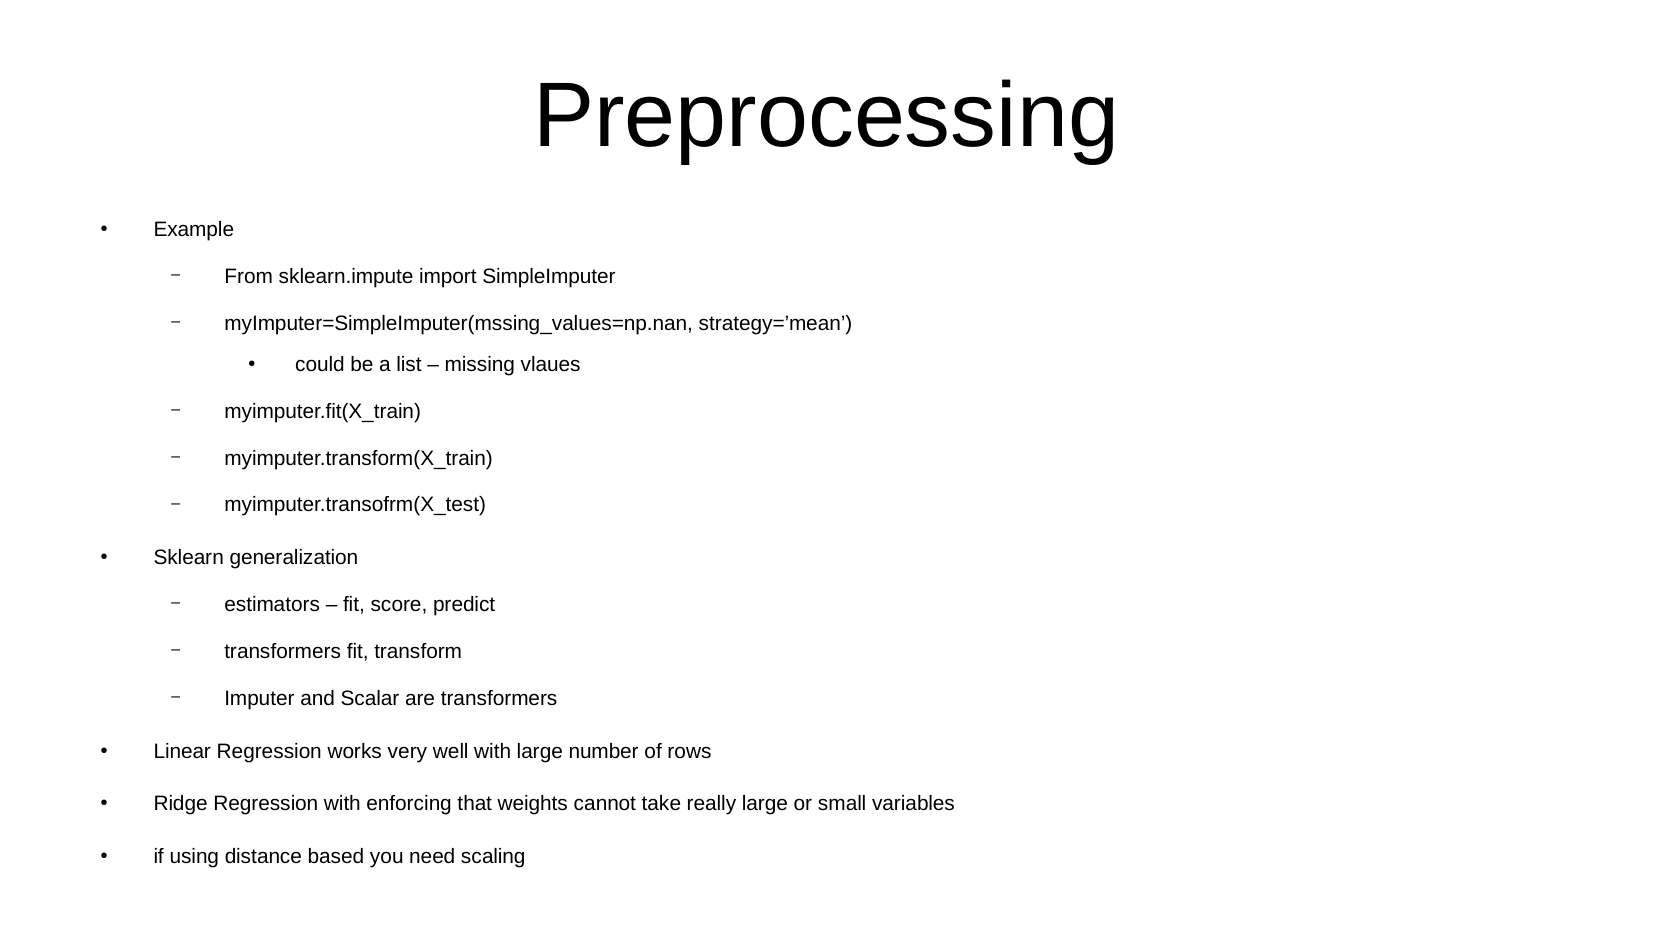

# Preprocessing
Example
From sklearn.impute import SimpleImputer
myImputer=SimpleImputer(mssing_values=np.nan, strategy=’mean’)
could be a list – missing vlaues
myimputer.fit(X_train)
myimputer.transform(X_train)
myimputer.transofrm(X_test)
Sklearn generalization
estimators – fit, score, predict
transformers fit, transform
Imputer and Scalar are transformers
Linear Regression works very well with large number of rows
Ridge Regression with enforcing that weights cannot take really large or small variables
if using distance based you need scaling